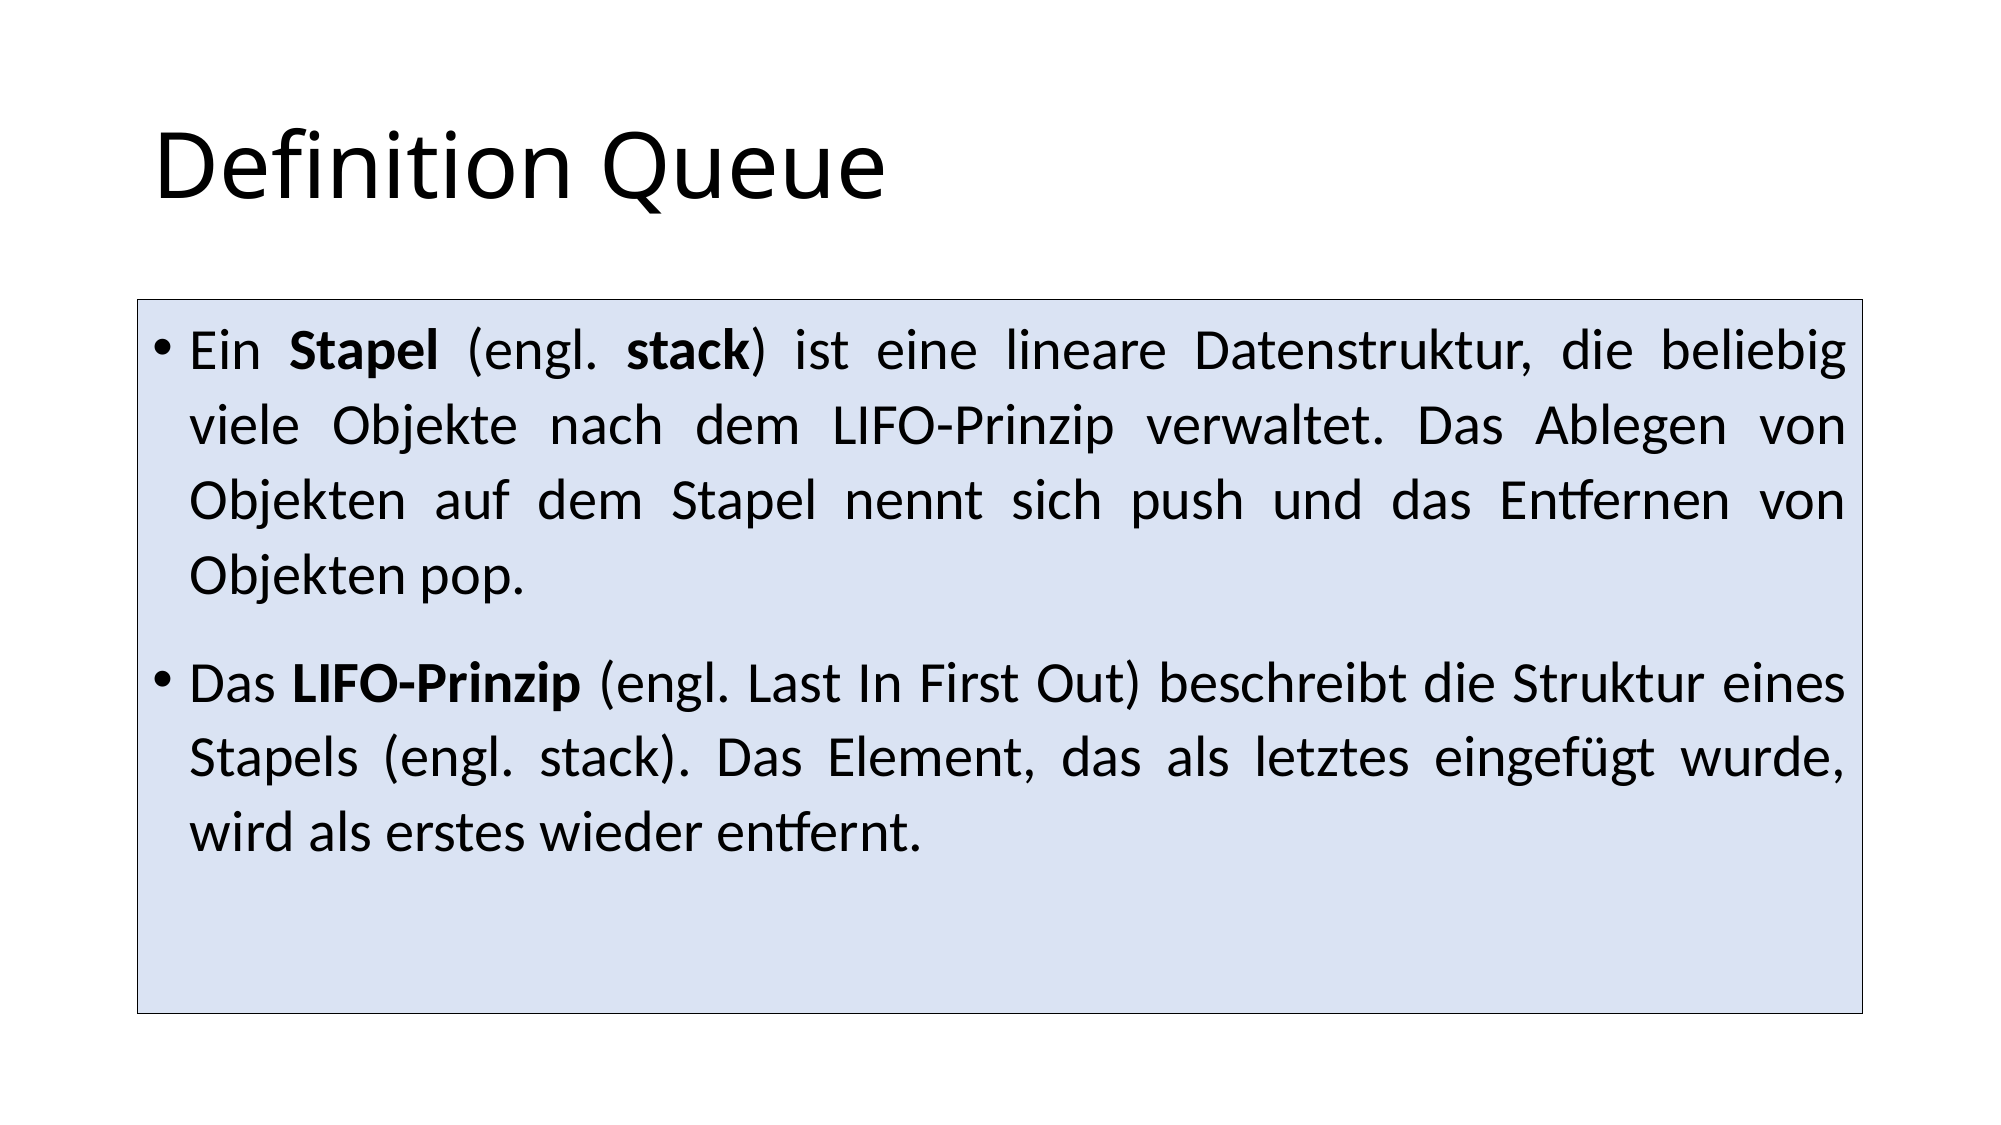

# Definition Queue
Ein Stapel (engl. stack) ist eine lineare Datenstruktur, die beliebig viele Objekte nach dem LIFO-Prinzip verwaltet. Das Ablegen von Objekten auf dem Stapel nennt sich push und das Entfernen von Objekten pop.
Das LIFO-Prinzip (engl. Last In First Out) beschreibt die Struktur eines Stapels (engl. stack). Das Element, das als letztes eingefügt wurde, wird als erstes wieder entfernt.